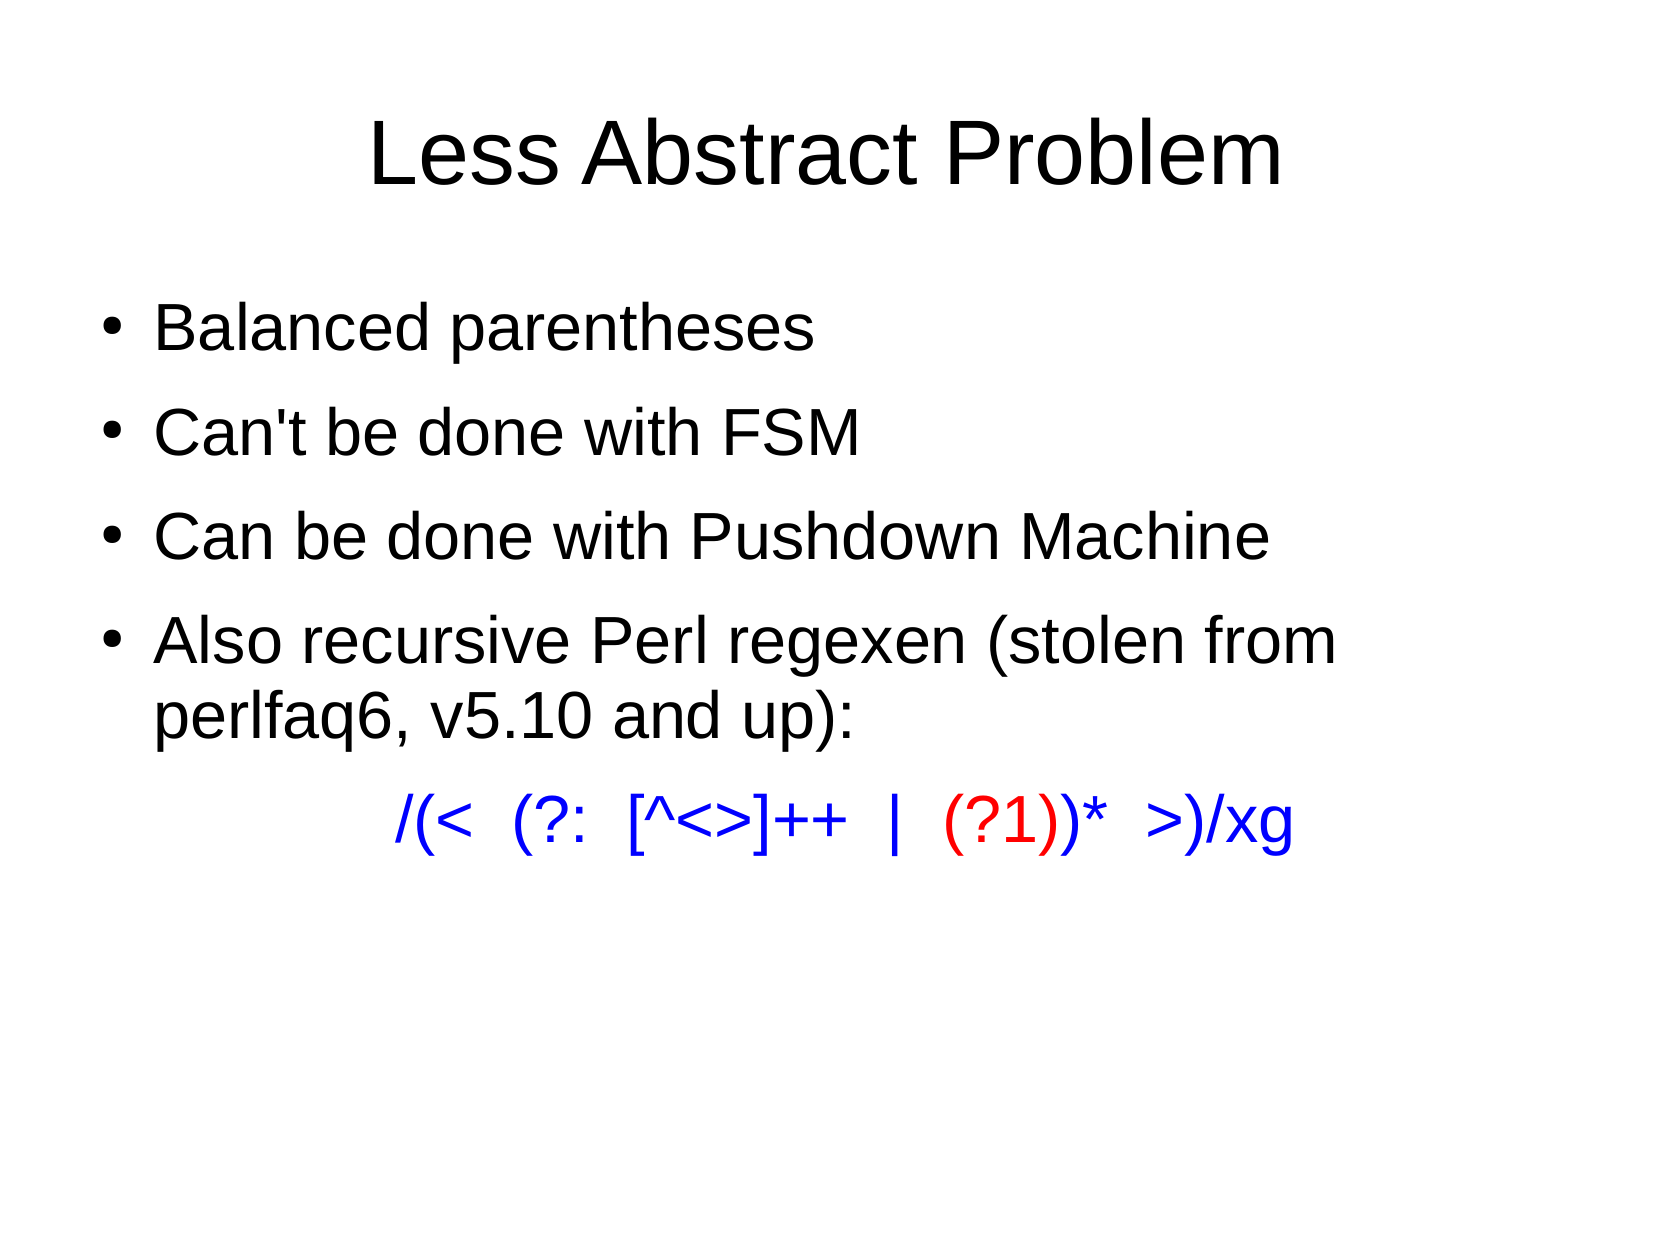

# Less Abstract Problem
Balanced parentheses
Can't be done with FSM
Can be done with Pushdown Machine
Also recursive Perl regexen (stolen from perlfaq6, v5.10 and up):
/(< (?: [^<>]++ | (?1))* >)/xg